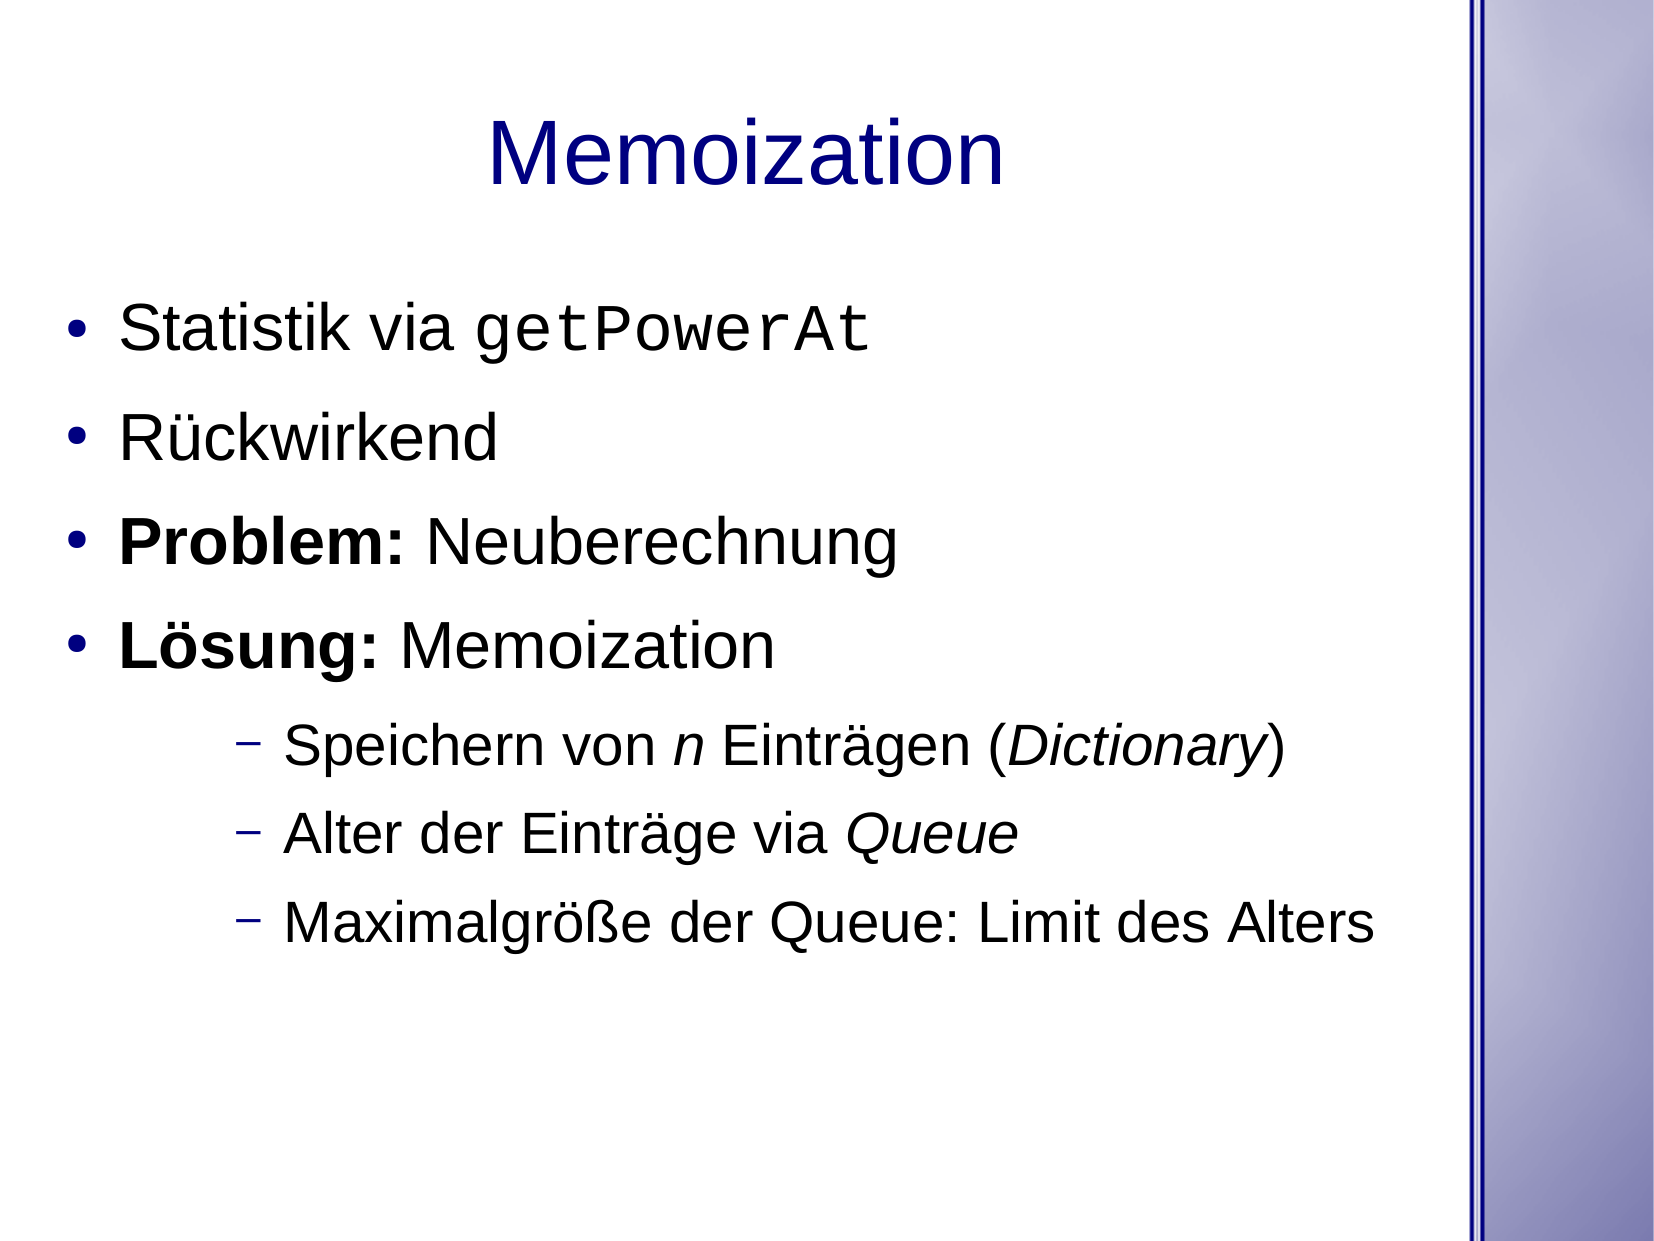

# Memoization
Statistik via getPowerAt
Rückwirkend
Problem: Neuberechnung
Lösung: Memoization
Speichern von n Einträgen (Dictionary)
Alter der Einträge via Queue
Maximalgröße der Queue: Limit des Alters